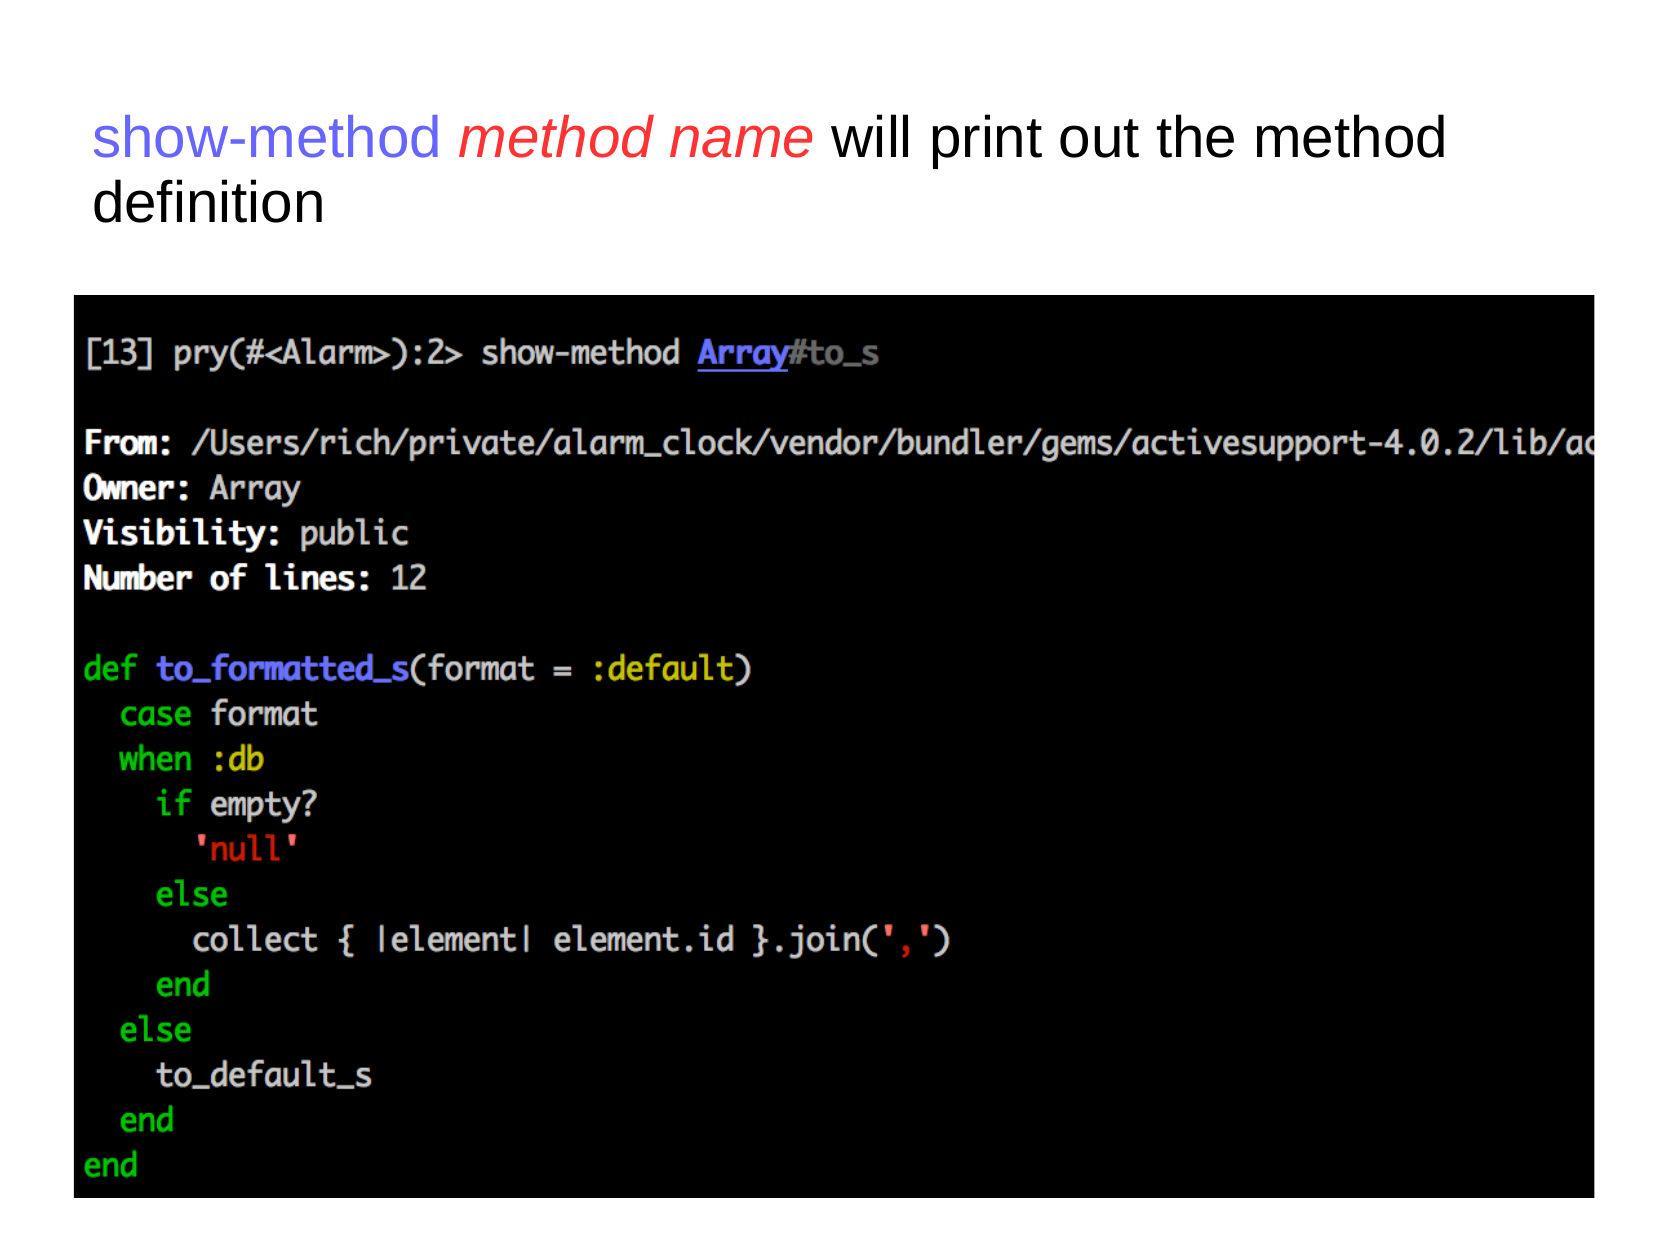

# show-method method name will print out the method definition